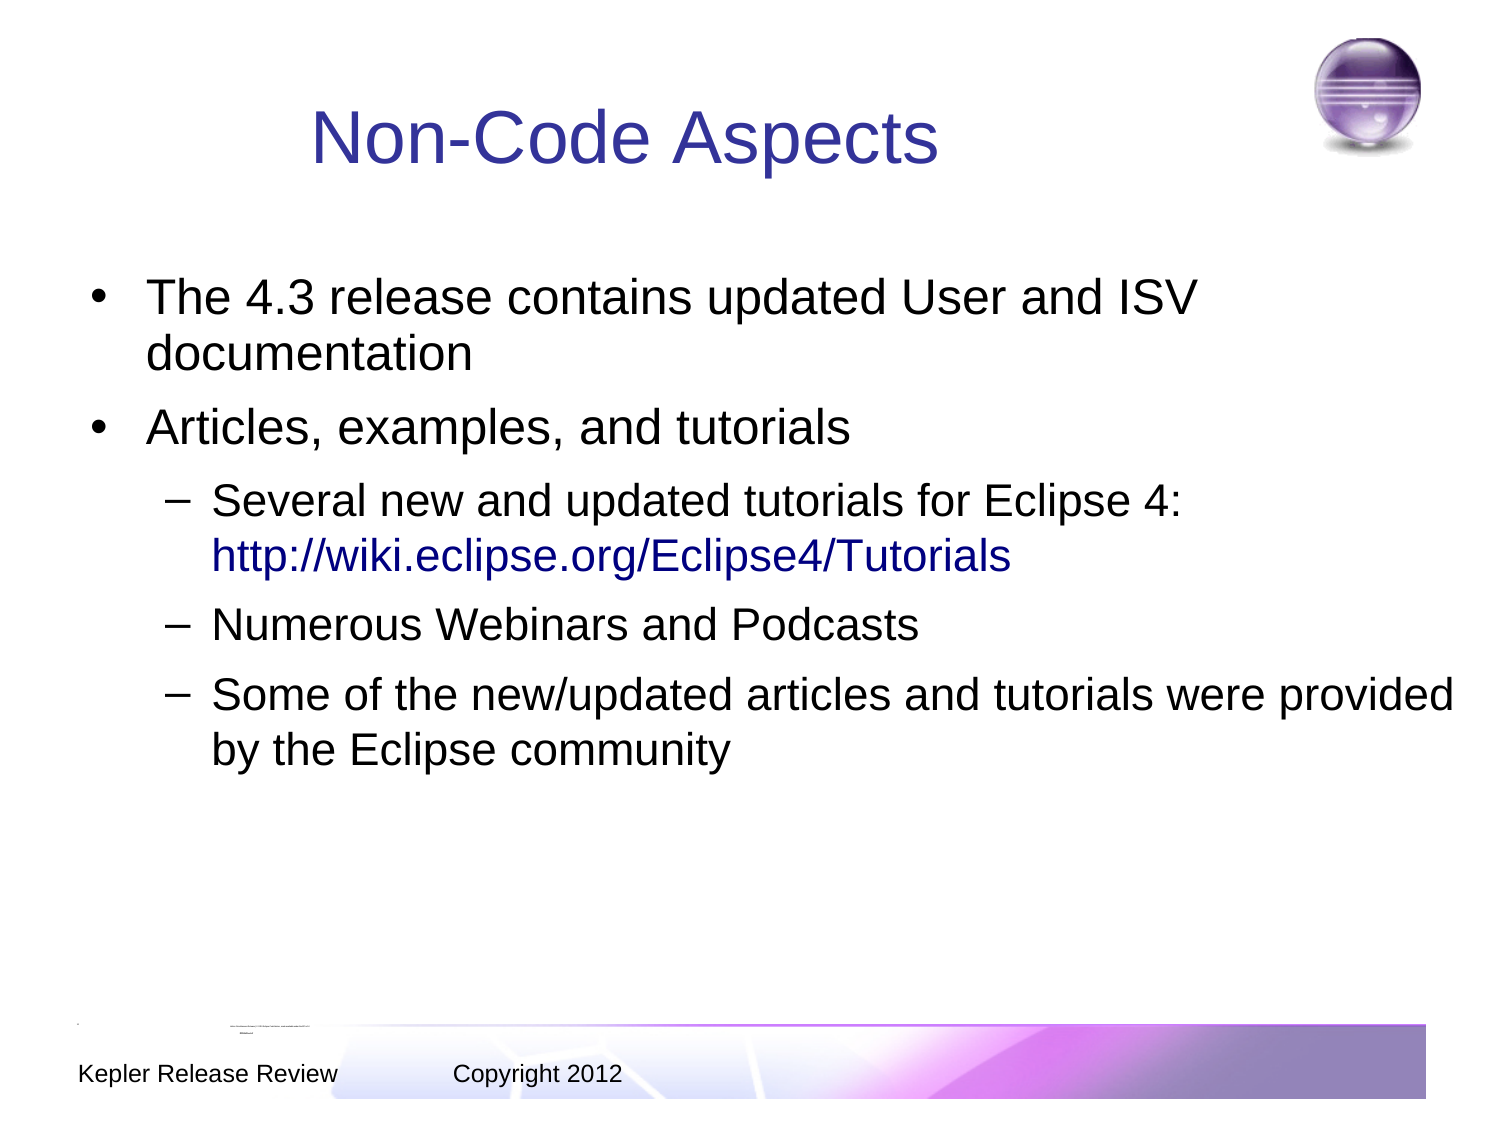

# Non-Code Aspects
The 4.3 release contains updated User and ISV documentation
Articles, examples, and tutorials
Several new and updated tutorials for Eclipse 4:http://wiki.eclipse.org/Eclipse4/Tutorials
Numerous Webinars and Podcasts
Some of the new/updated articles and tutorials were provided by the Eclipse community
12
Copyright 2012